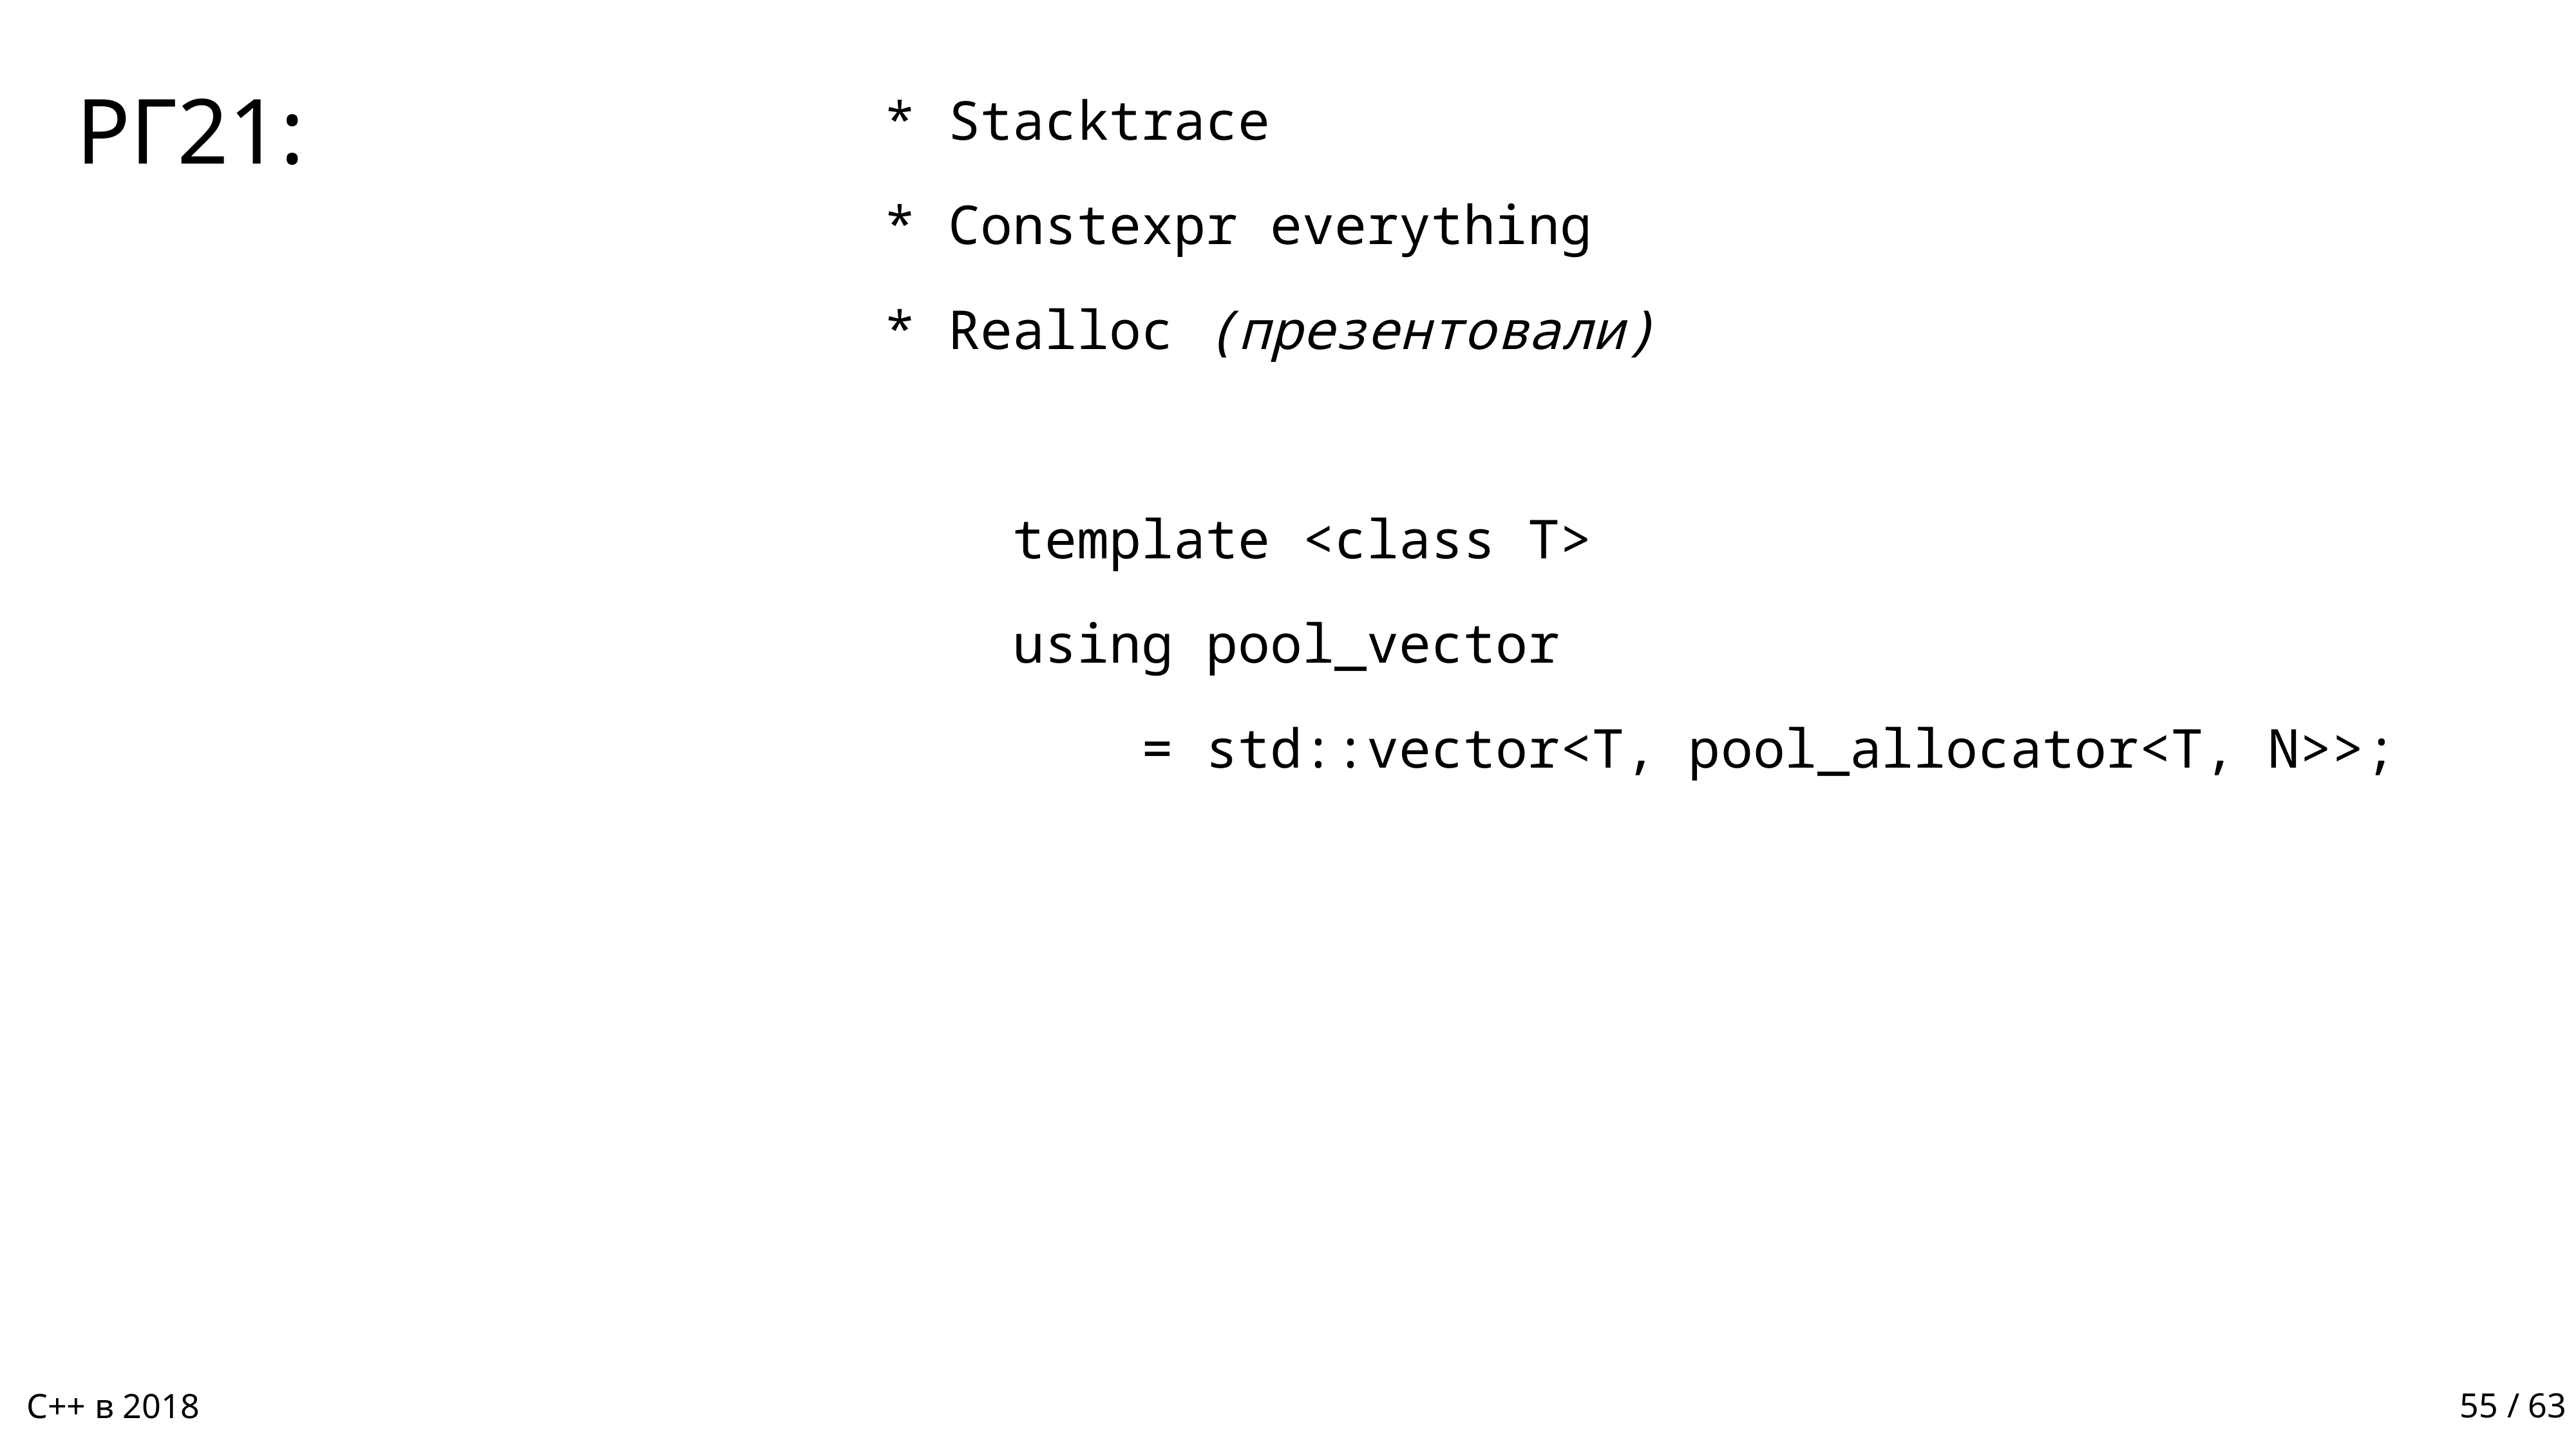

# РГ21:
* Stacktrace
* Constexpr everything
* Realloc (презентовали)
 template <class T>
 using pool_vector
 = std::vector<T, pool_allocator<T, N>>;
C++ в 2018